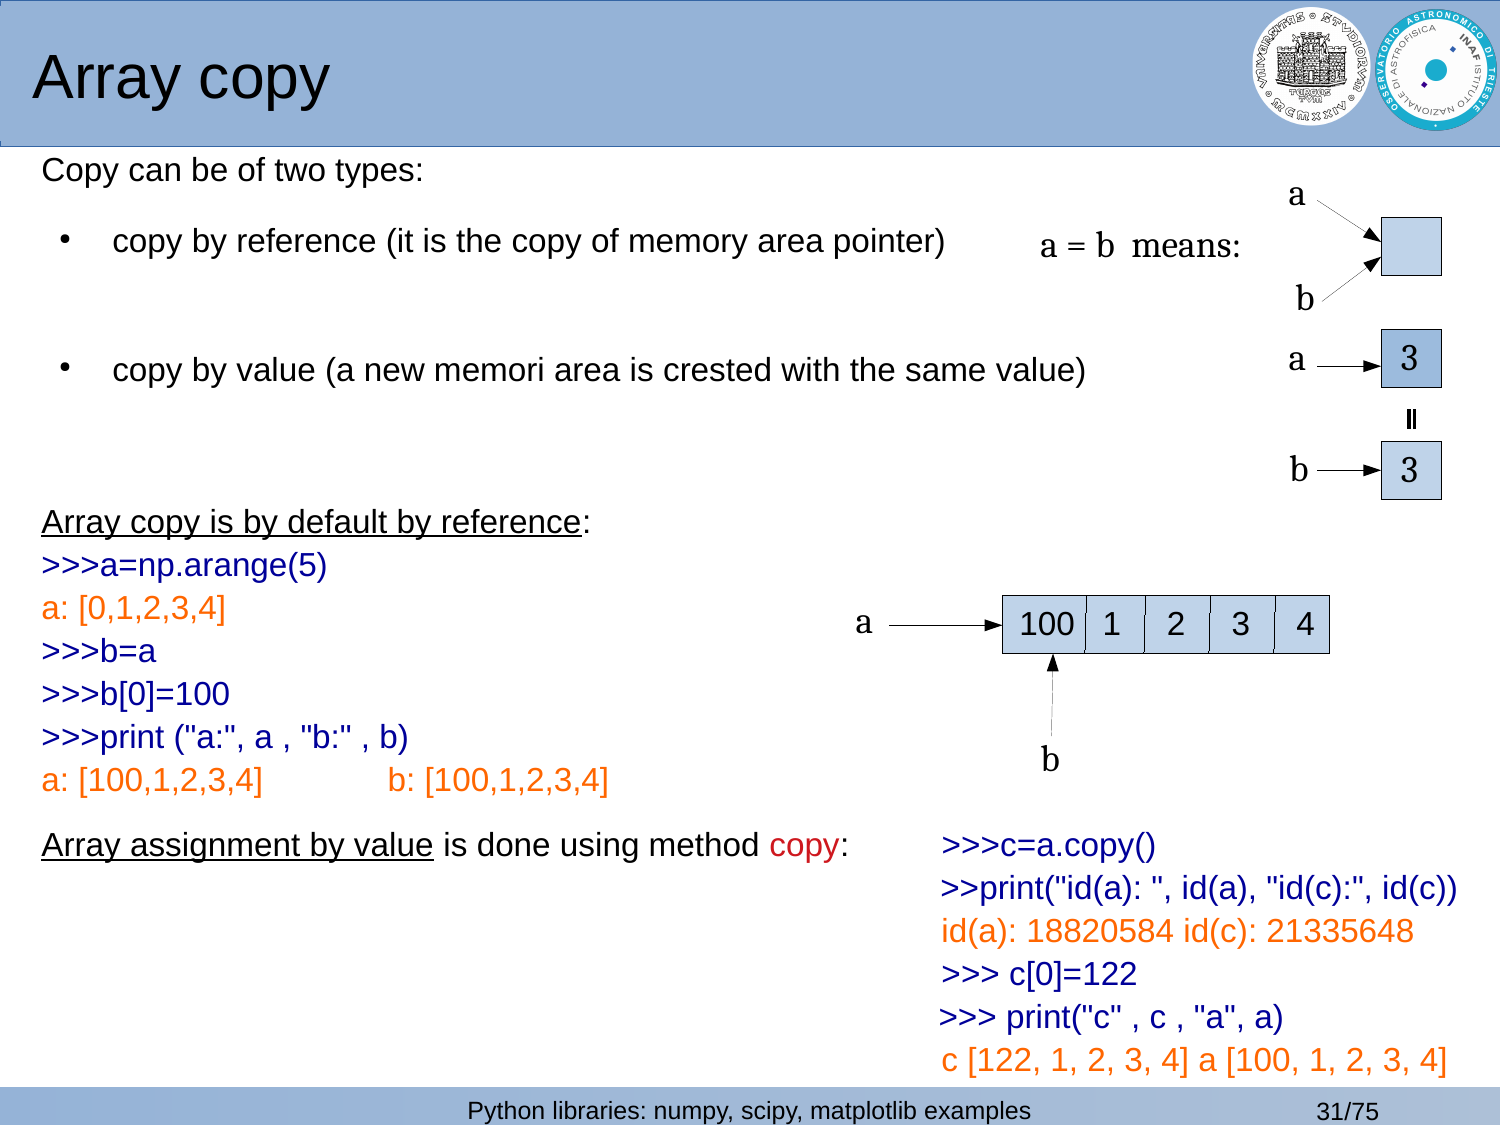

Array copy
# Copy can be of two types:
copy by reference (it is the copy of memory area pointer)
copy by value (a new memori area is crested with the same value)
Array copy is by default by reference:
>>>a=np.arange(5)
a: [0,1,2,3,4]
>>>b=a
>>>b[0]=100
>>>print ("a:", a , "b:" , b)
a: [100,1,2,3,4]		 b: [100,1,2,3,4]
Array assignment by value is done using method copy: >>>c=a.copy()
 											 >>print("id(a): ", id(a), "id(c):", id(c))
 												id(a): 18820584 id(c): 21335648
 												>>> c[0]=122
 >>> print("c" , c , "a", a)
 												c [122, 1, 2, 3, 4] a [100, 1, 2, 3, 4]
a
a = b means:
b
a
3
b
3
a
100 1 2 3 4
b